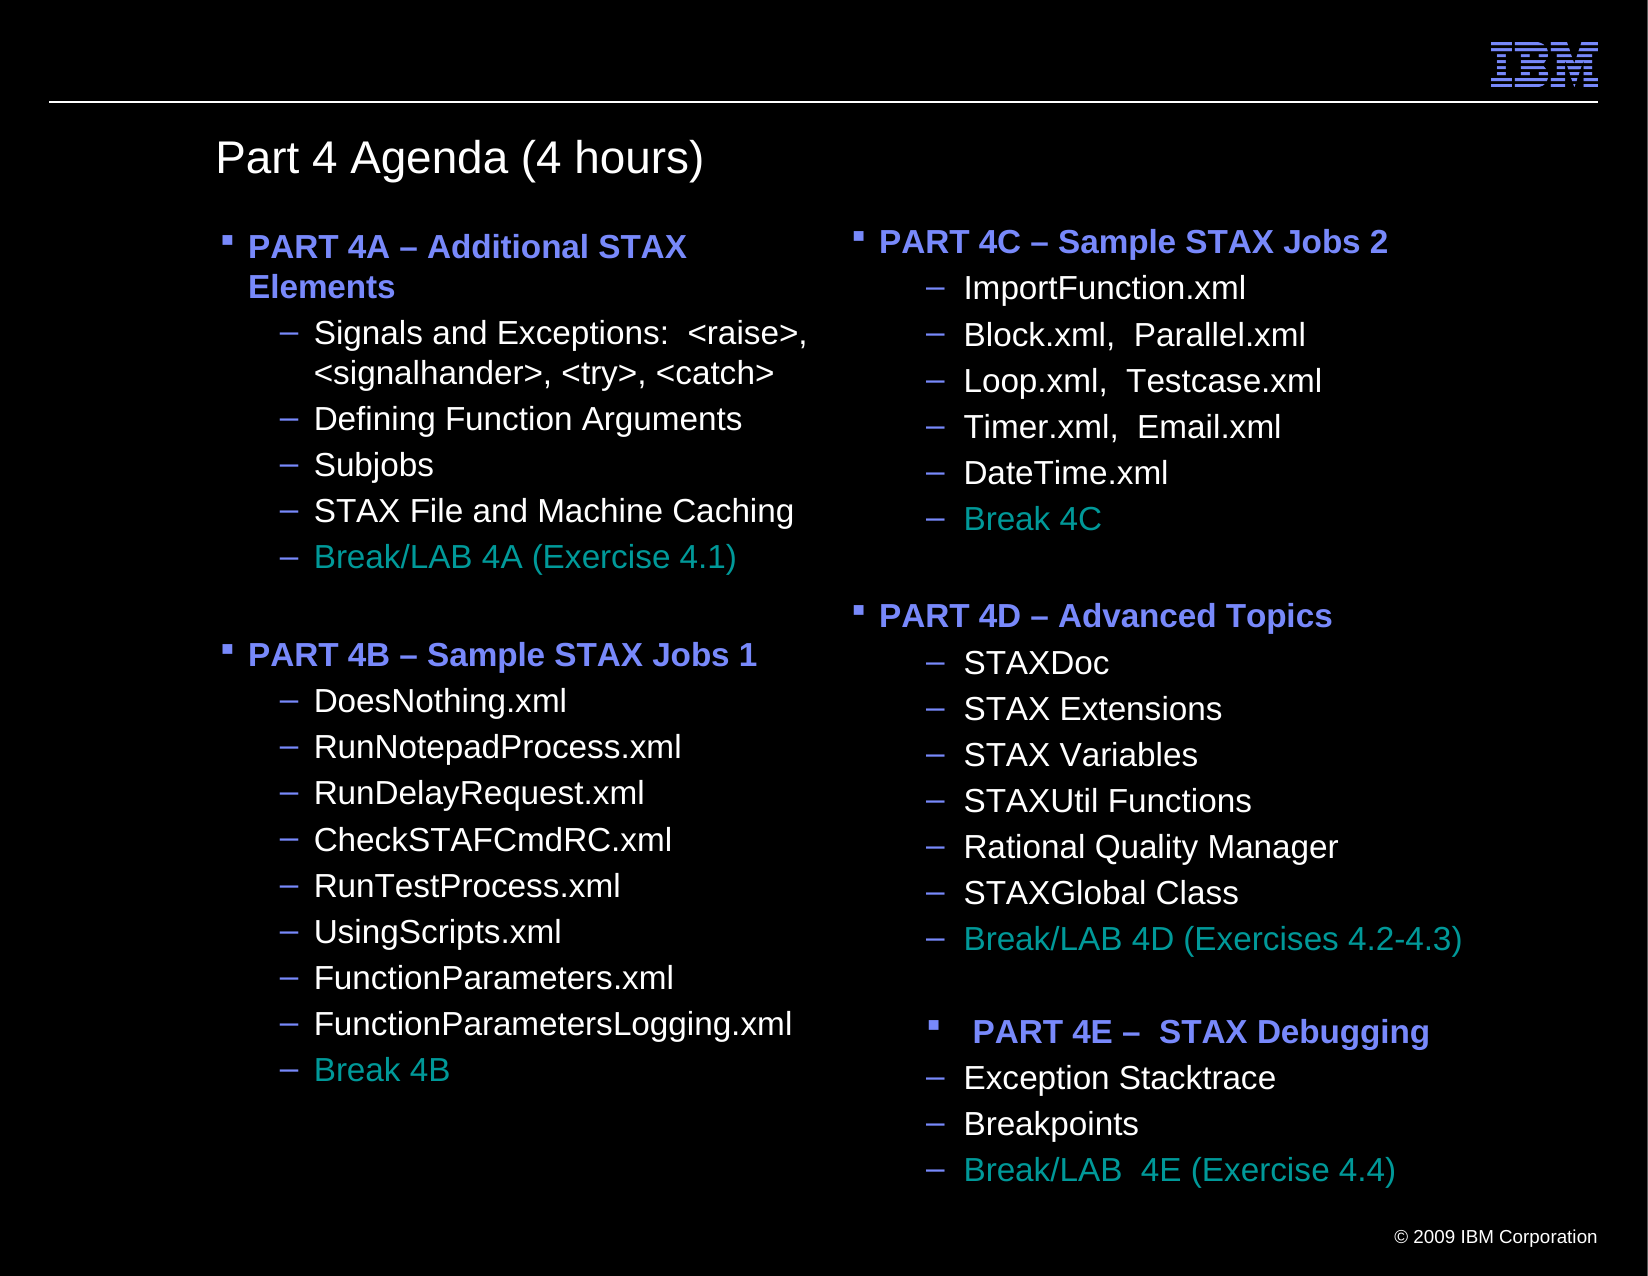

# Part 4 Agenda (4 hours)
PART 4C – Sample STAX Jobs 2
ImportFunction.xml
Block.xml, Parallel.xml
Loop.xml, Testcase.xml
Timer.xml, Email.xml
DateTime.xml
Break 4C
PART 4D – Advanced Topics
STAXDoc
STAX Extensions
STAX Variables
STAXUtil Functions
Rational Quality Manager
STAXGlobal Class
Break/LAB 4D (Exercises 4.2-4.3)
 PART 4E – STAX Debugging
Exception Stacktrace
Breakpoints
Break/LAB 4E (Exercise 4.4)
PART 4A – Additional STAX Elements
Signals and Exceptions: <raise>, <signalhander>, <try>, <catch>
Defining Function Arguments
Subjobs
STAX File and Machine Caching
Break/LAB 4A (Exercise 4.1)
PART 4B – Sample STAX Jobs 1
DoesNothing.xml
RunNotepadProcess.xml
RunDelayRequest.xml
CheckSTAFCmdRC.xml
RunTestProcess.xml
UsingScripts.xml
FunctionParameters.xml
FunctionParametersLogging.xml
Break 4B